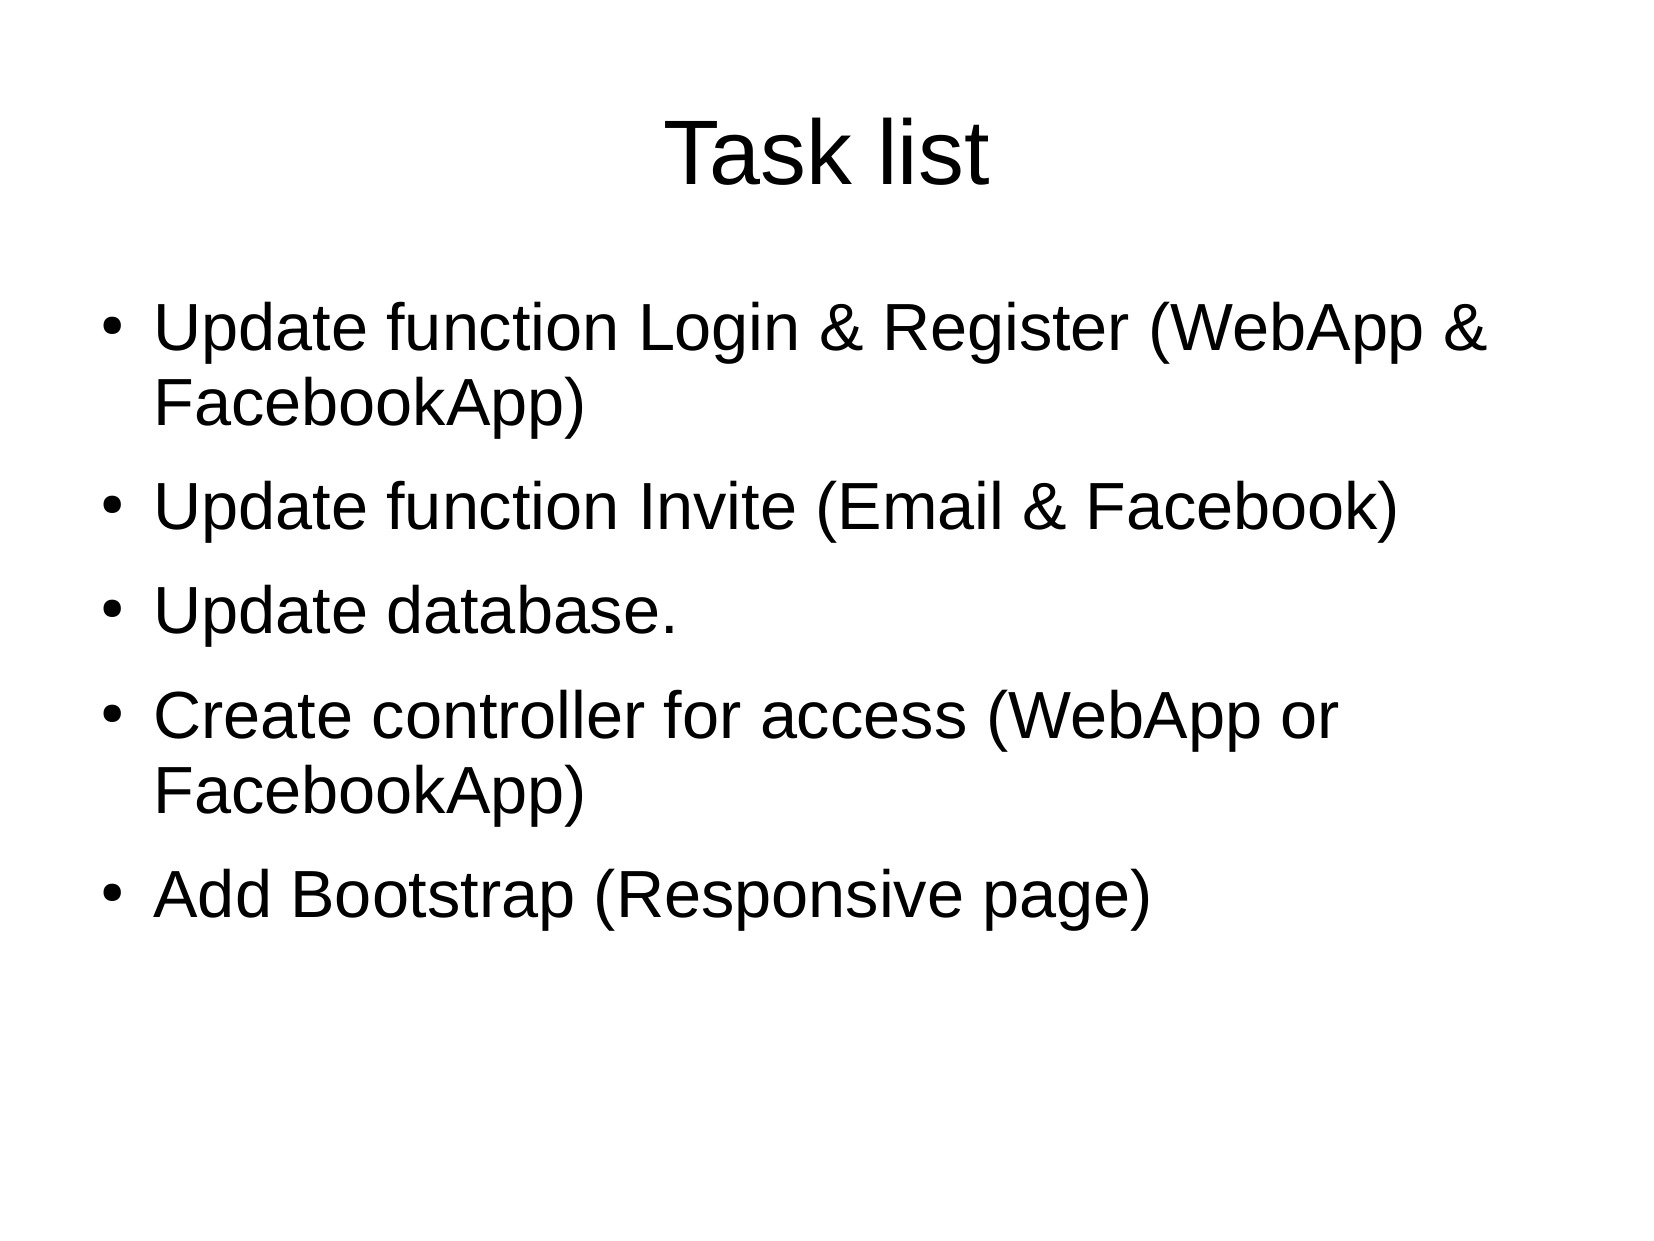

# Task list
Update function Login & Register (WebApp & FacebookApp)
Update function Invite (Email & Facebook)
Update database.
Create controller for access (WebApp or FacebookApp)
Add Bootstrap (Responsive page)